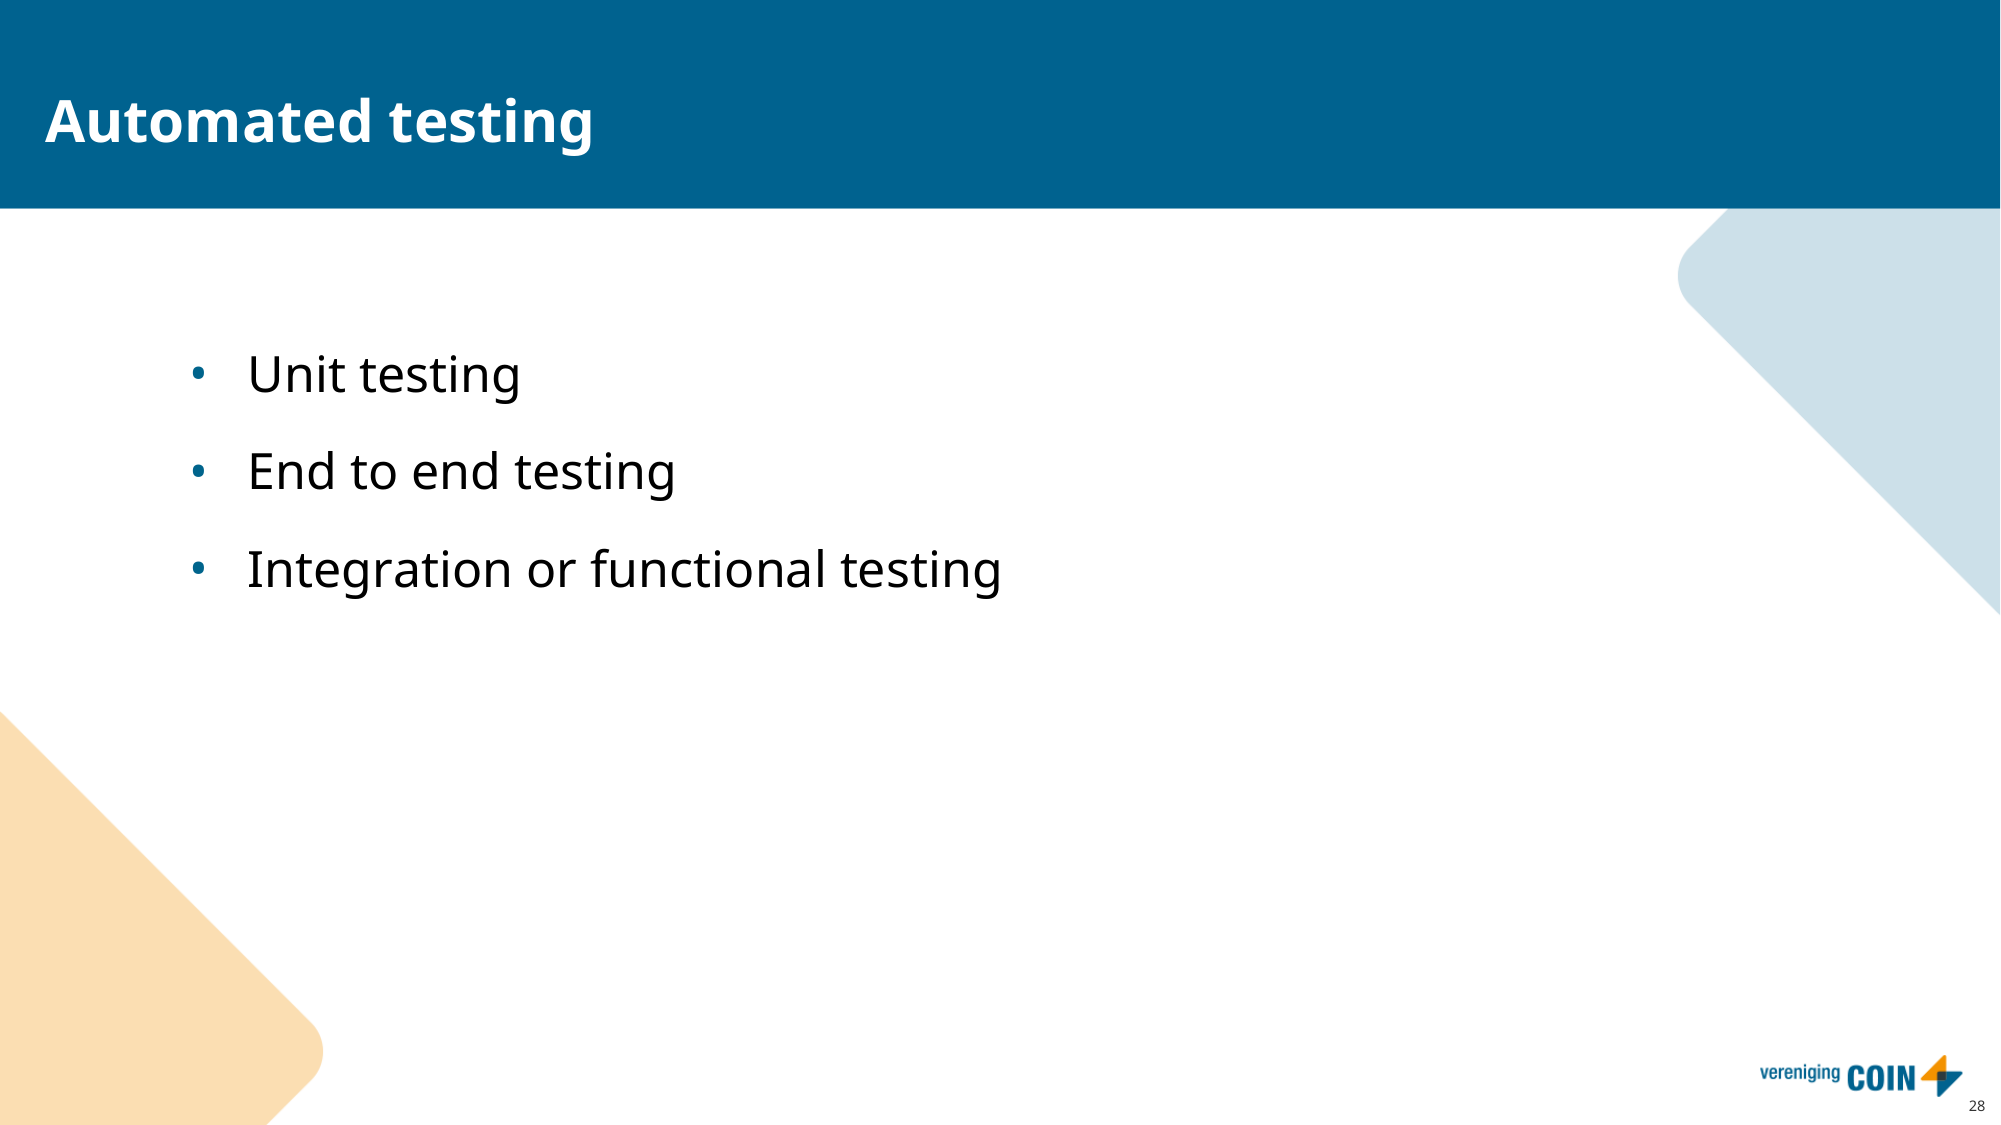

Automated testing
Unit testing
End to end testing
Integration or functional testing